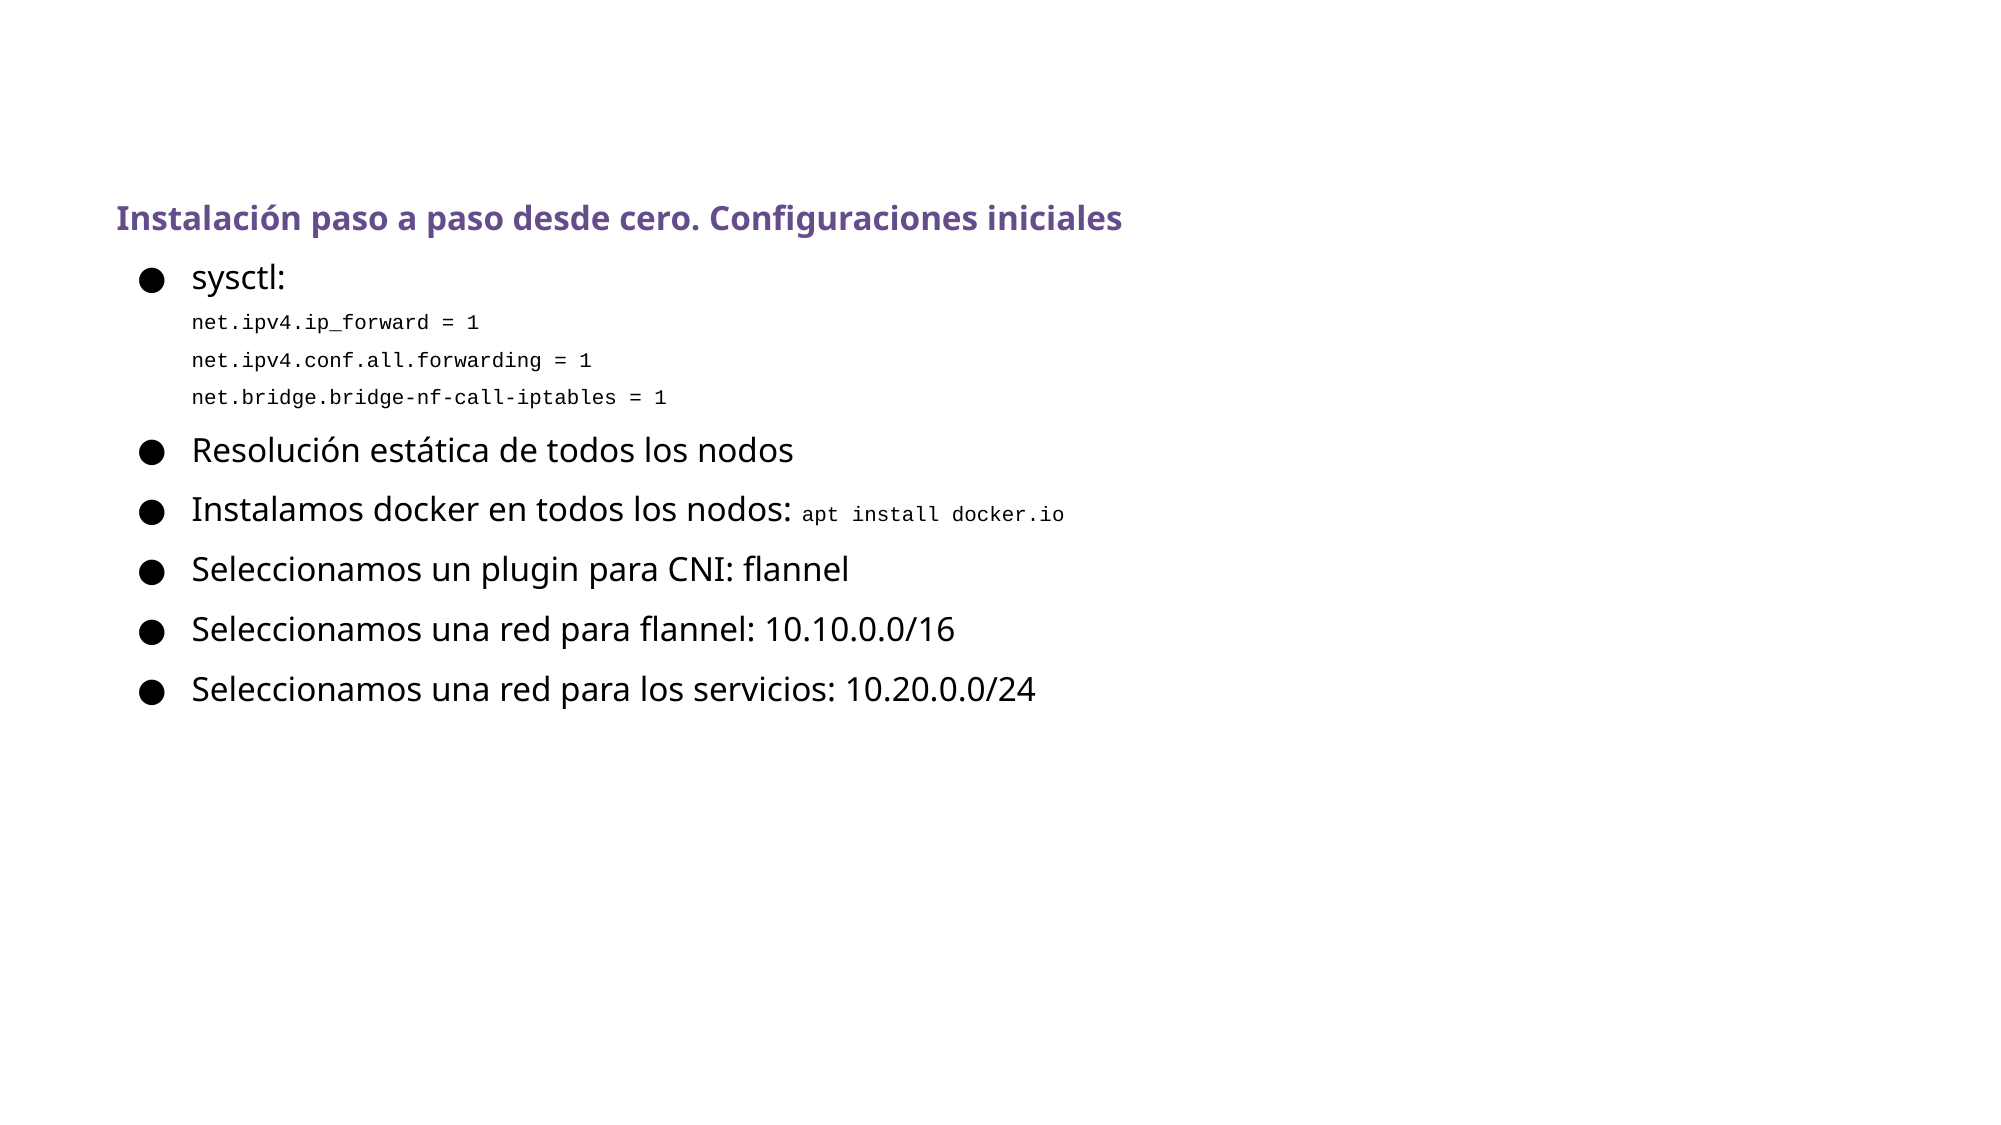

Instalación paso a paso desde cero. Configuraciones iniciales
sysctl:
net.ipv4.ip_forward = 1
net.ipv4.conf.all.forwarding = 1
net.bridge.bridge-nf-call-iptables = 1
Resolución estática de todos los nodos
Instalamos docker en todos los nodos: apt install docker.io
Seleccionamos un plugin para CNI: flannel
Seleccionamos una red para flannel: 10.10.0.0/16
Seleccionamos una red para los servicios: 10.20.0.0/24